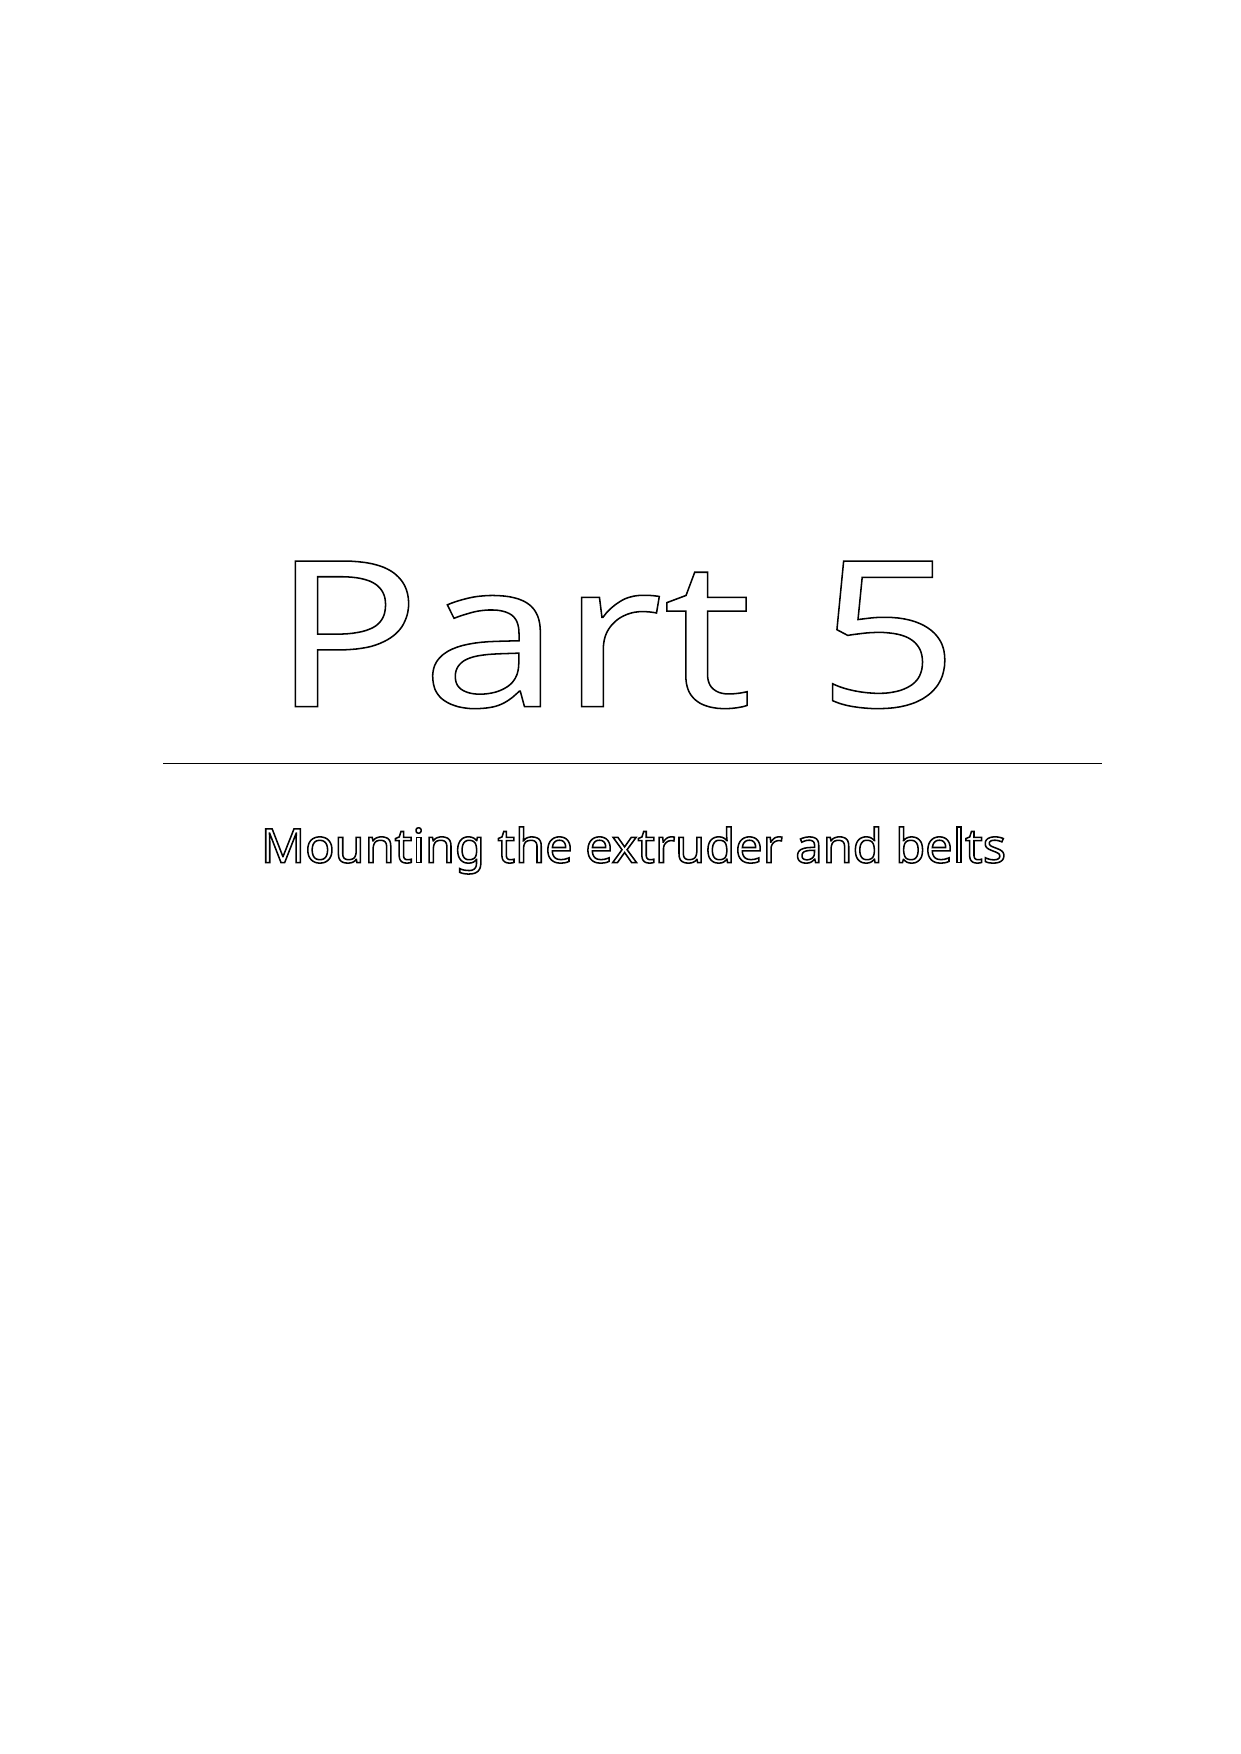

Part 5
Mounting the extruder and belts